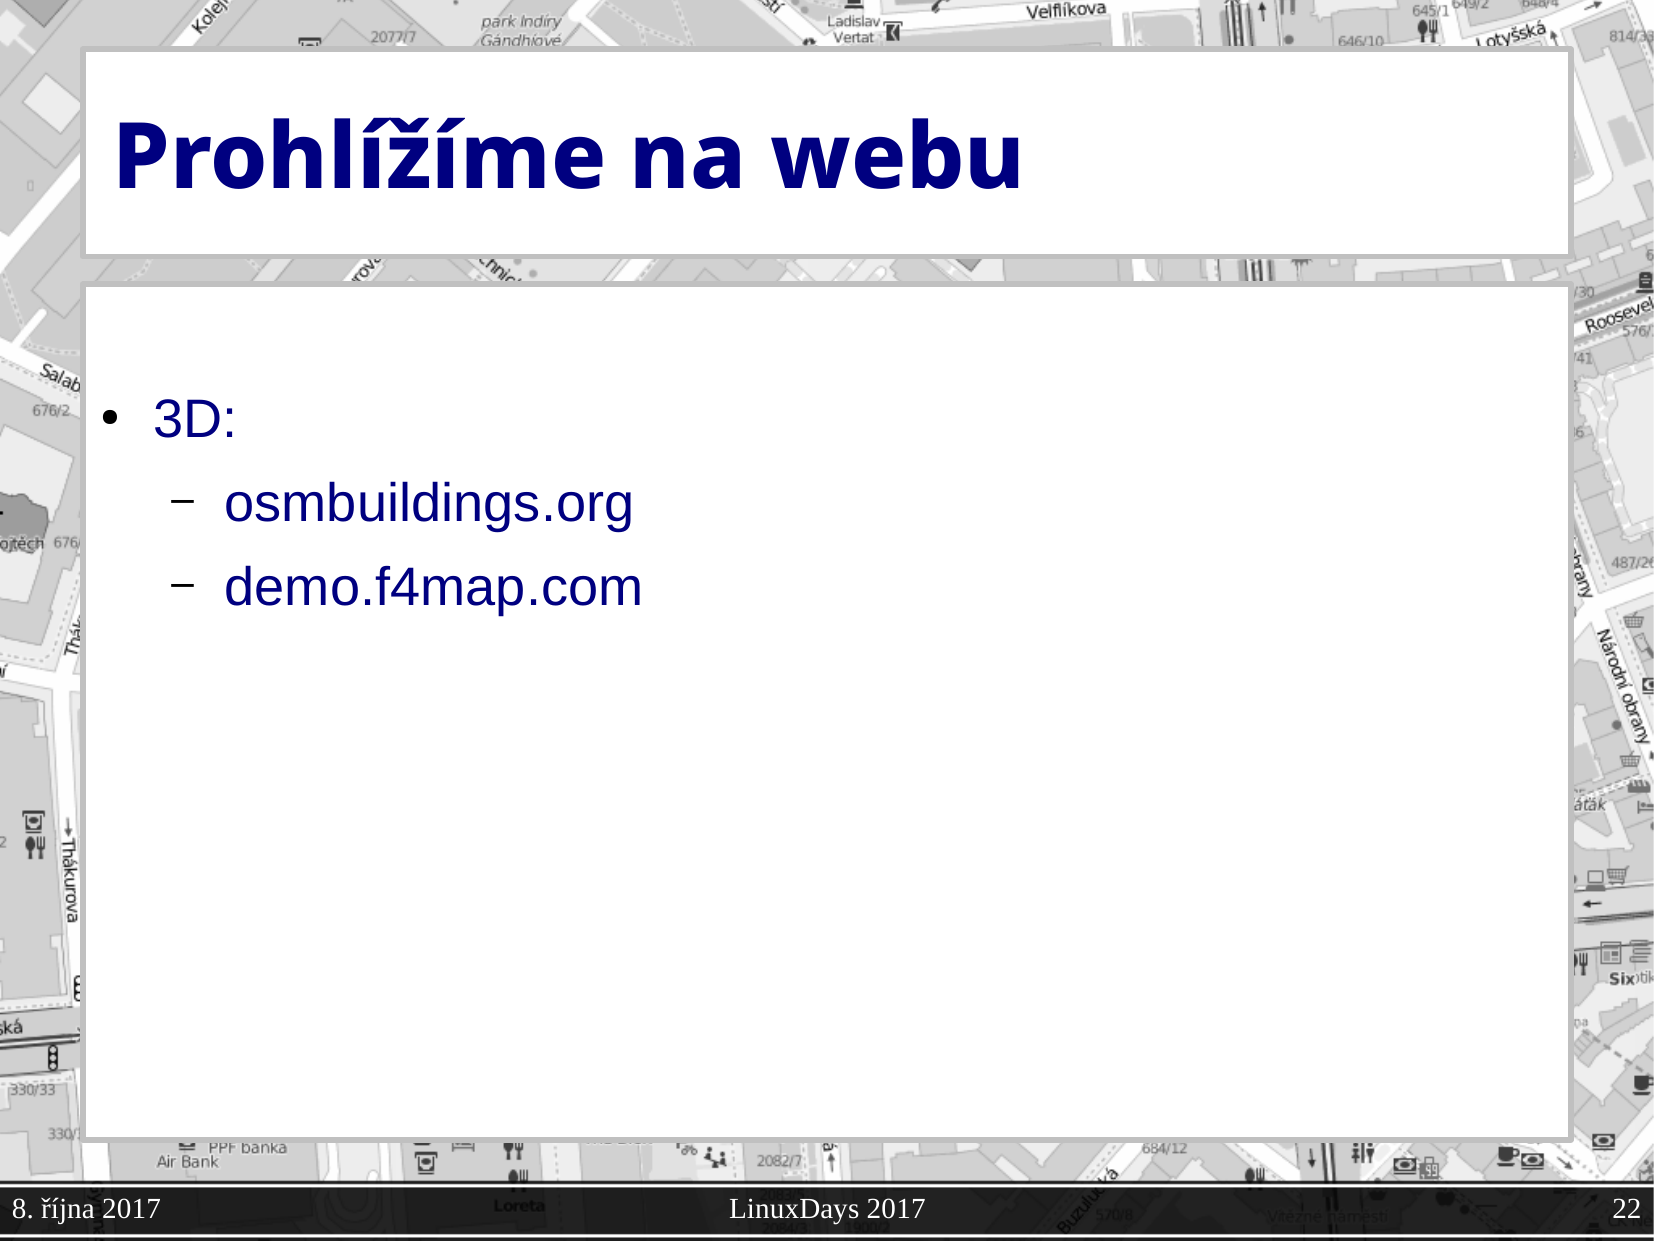

# Prohlížíme na webu
3D:
osmbuildings.org
demo.f4map.com
18. listopadu 2015
Marián Kyral - GISday 2015, Praha
22